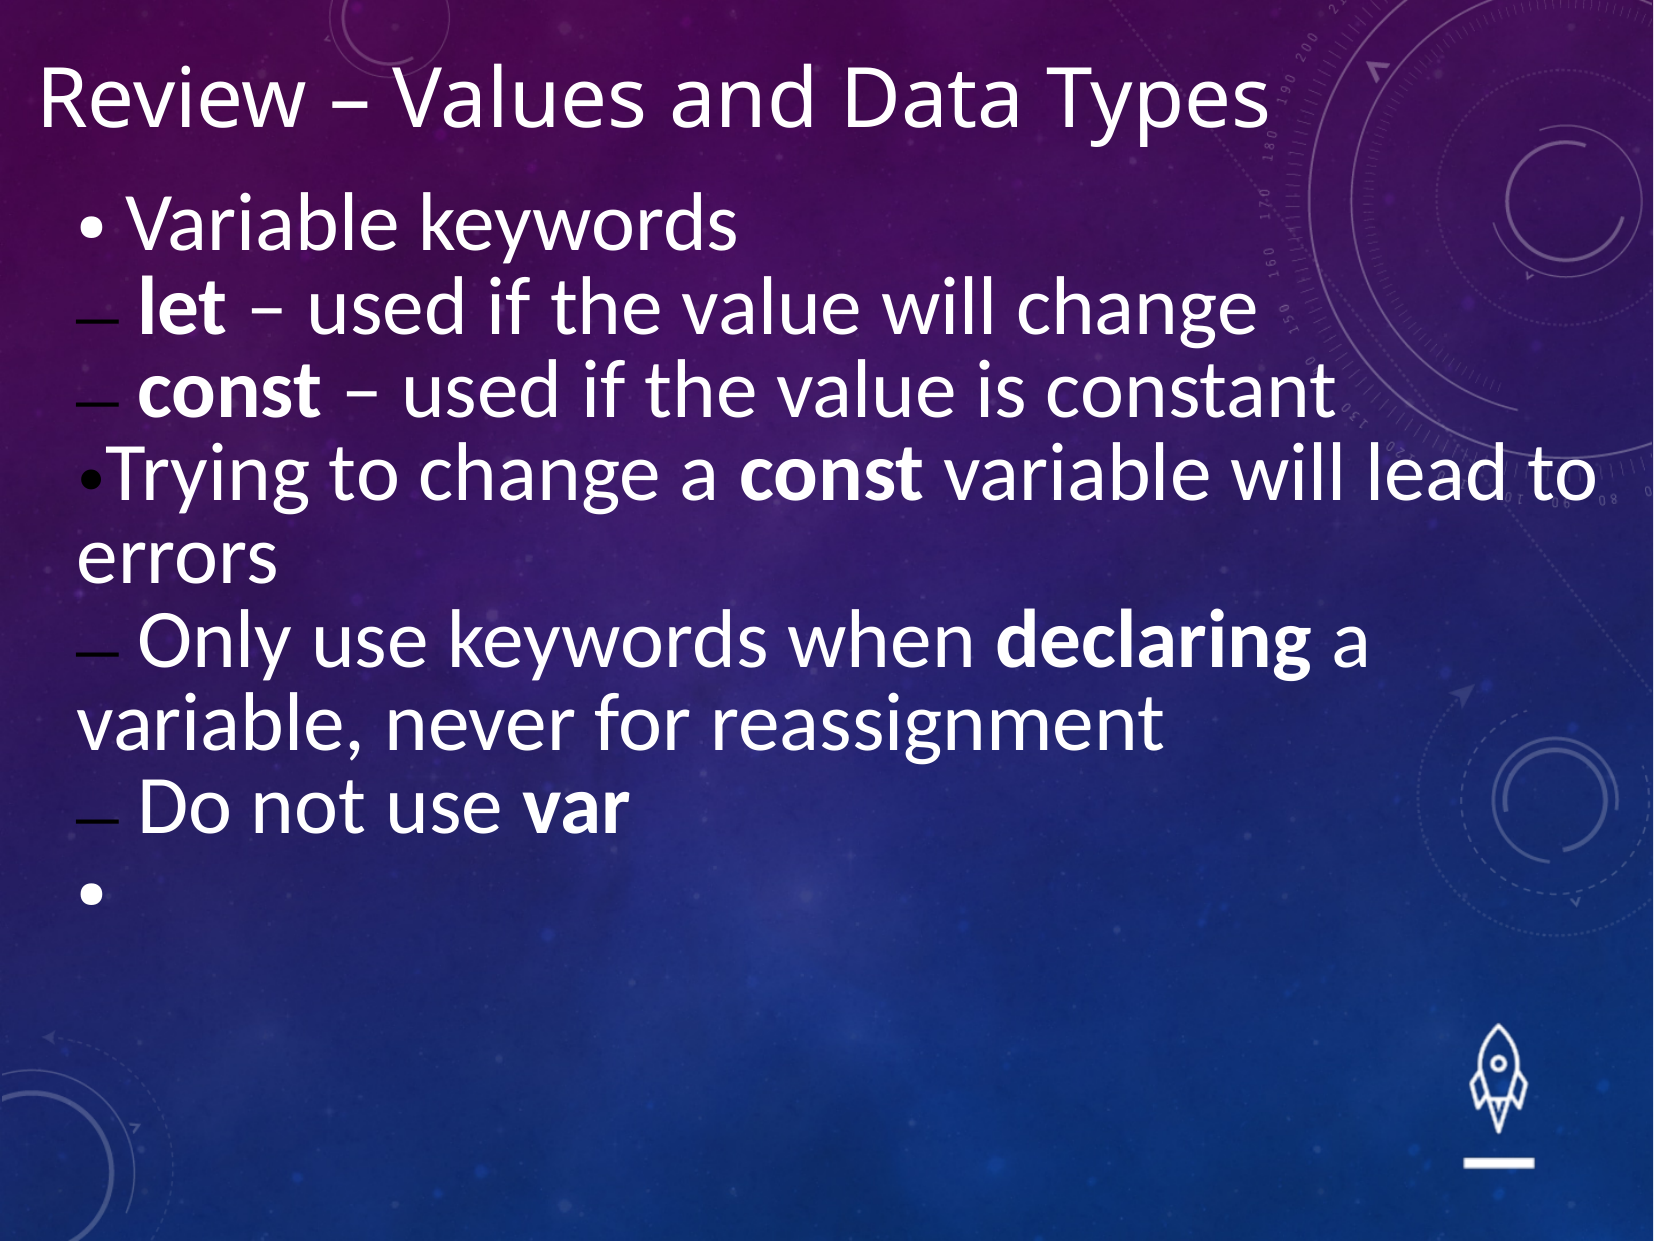

Review – Values and Data Types
 Variable keywords
 let – used if the value will change
 const – used if the value is constant
Trying to change a const variable will lead to errors
 Only use keywords when declaring a variable, never for reassignment
 Do not use var